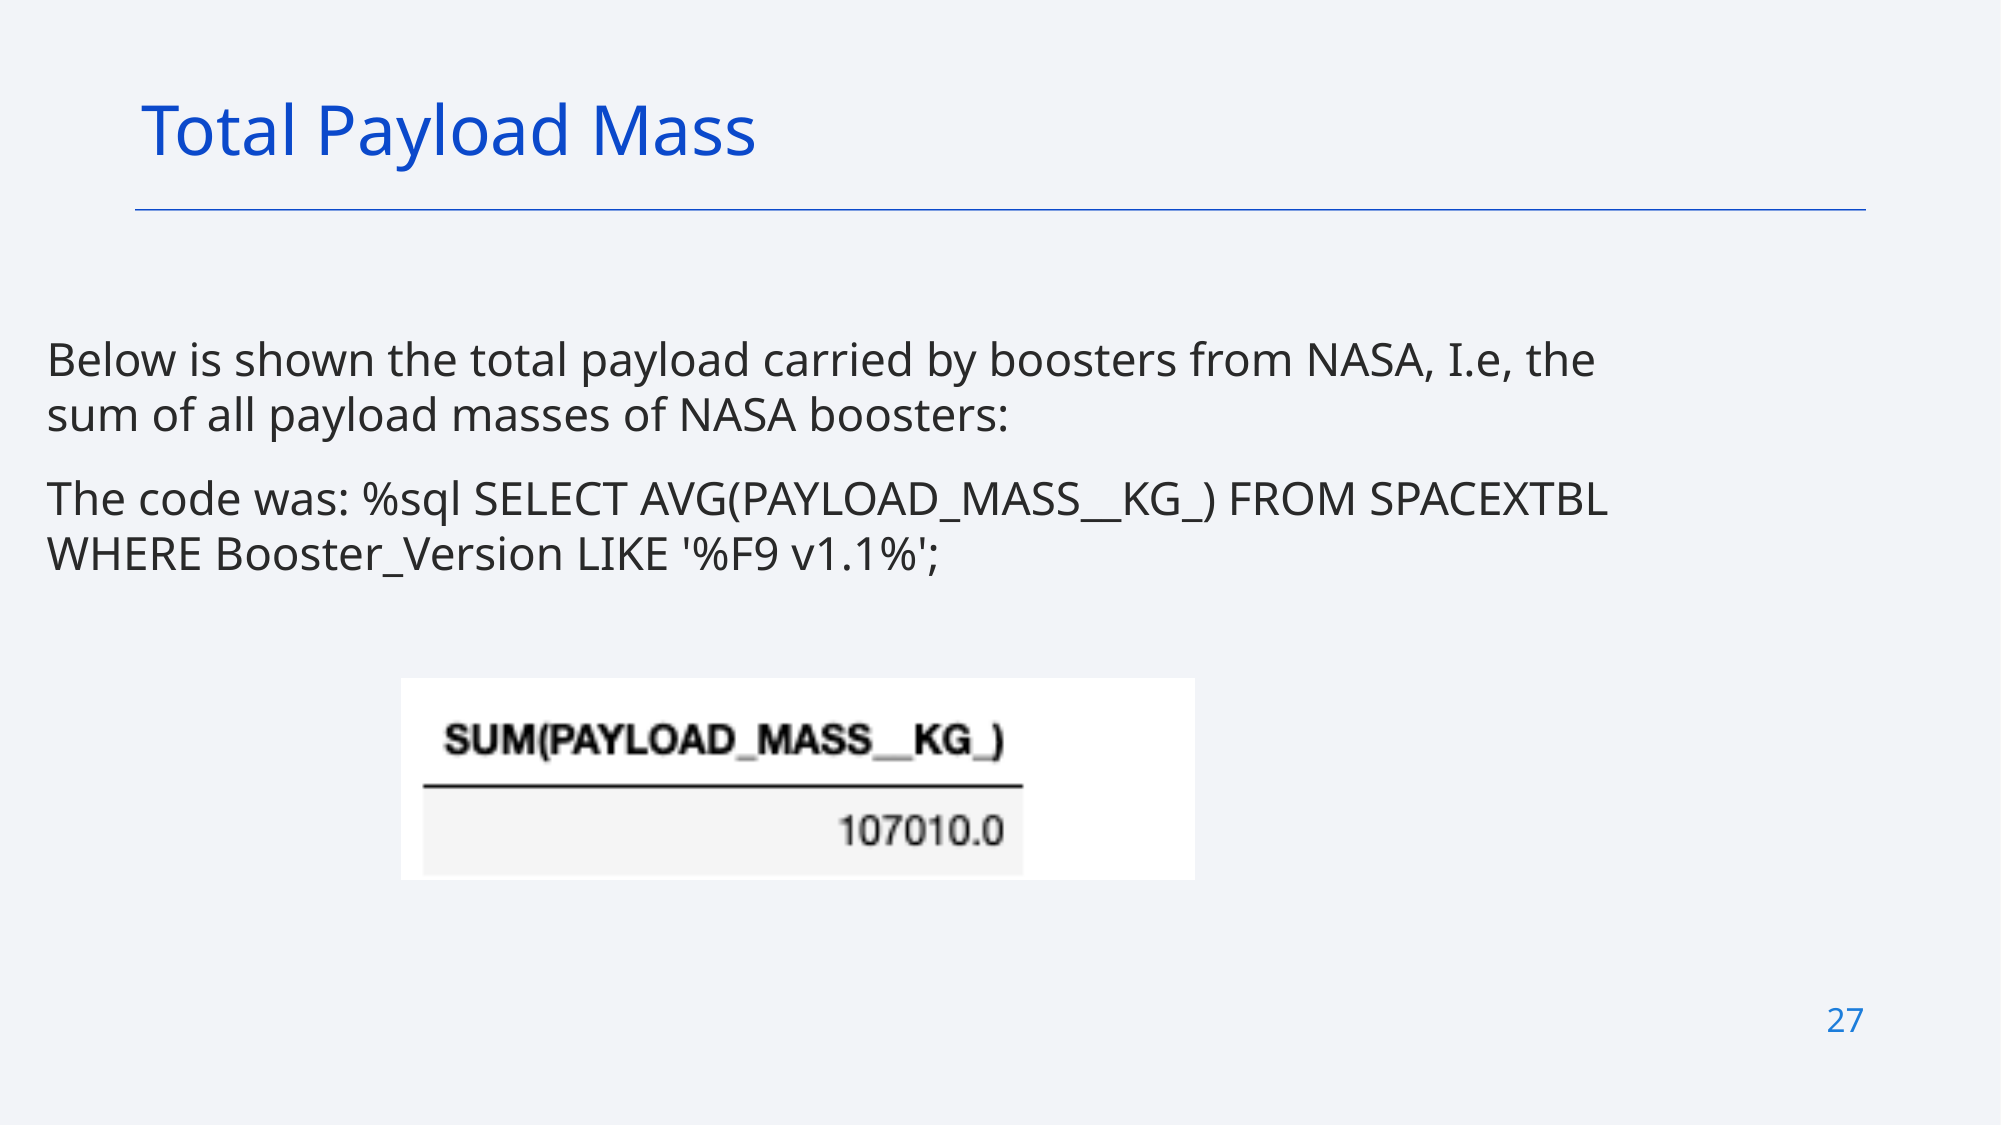

Total Payload Mass
# Below is shown the total payload carried by boosters from NASA, I.e, the sum of all payload masses of NASA boosters:
The code was: %sql SELECT AVG(PAYLOAD_MASS__KG_) FROM SPACEXTBL WHERE Booster_Version LIKE '%F9 v1.1%';
27